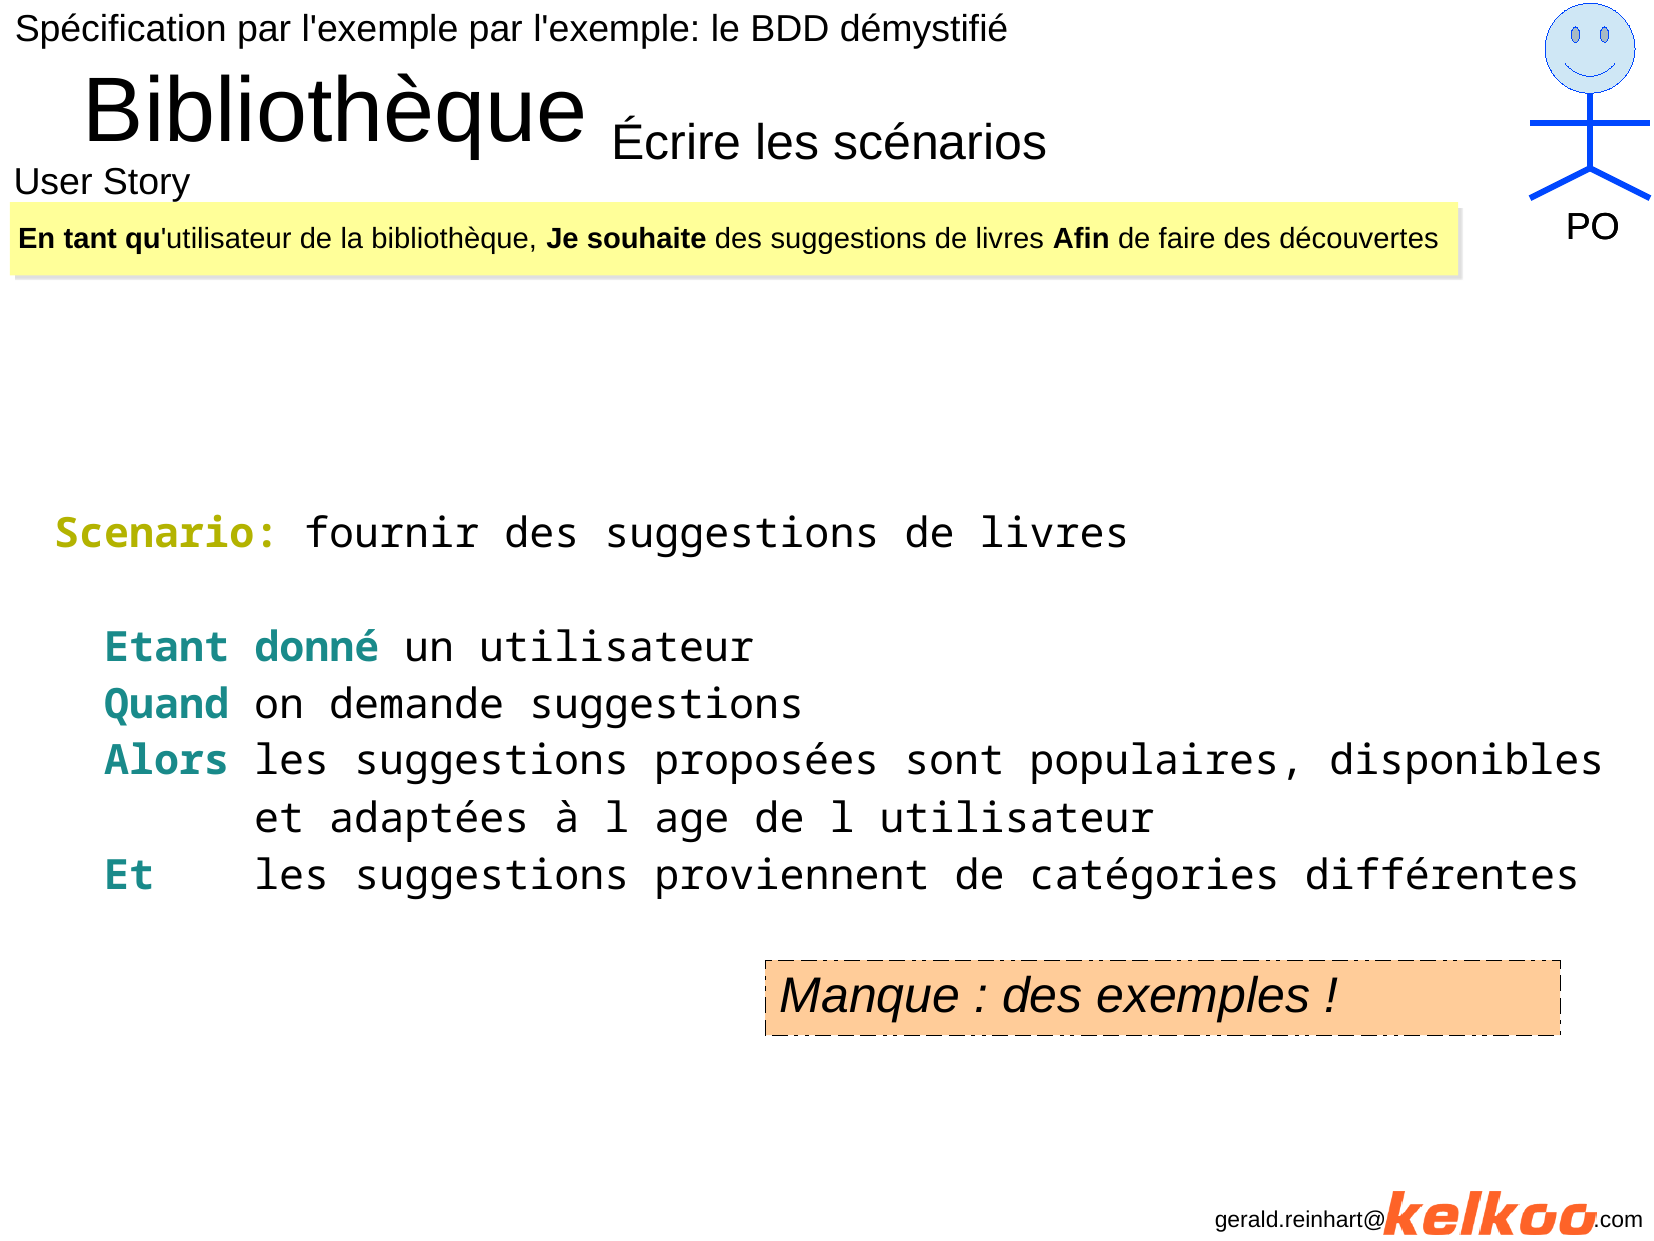

Spécification par l'exemple par l'exemple: le BDD démystifié
Bibliothèque
Écrire les scénarios
 PO
 PO
User Story
 En tant qu'utilisateur de la bibliothèque, Je souhaite des suggestions de livres Afin de faire des découvertes
 Scenario: fournir des suggestions de livres
 Etant donné un utilisateur
 Quand on demande suggestions
 Alors les suggestions proposées sont populaires, disponibles
 et adaptées à l age de l utilisateur
 Et les suggestions proviennent de catégories différentes
Manque : des exemples !
 gerald.reinhart@ .com